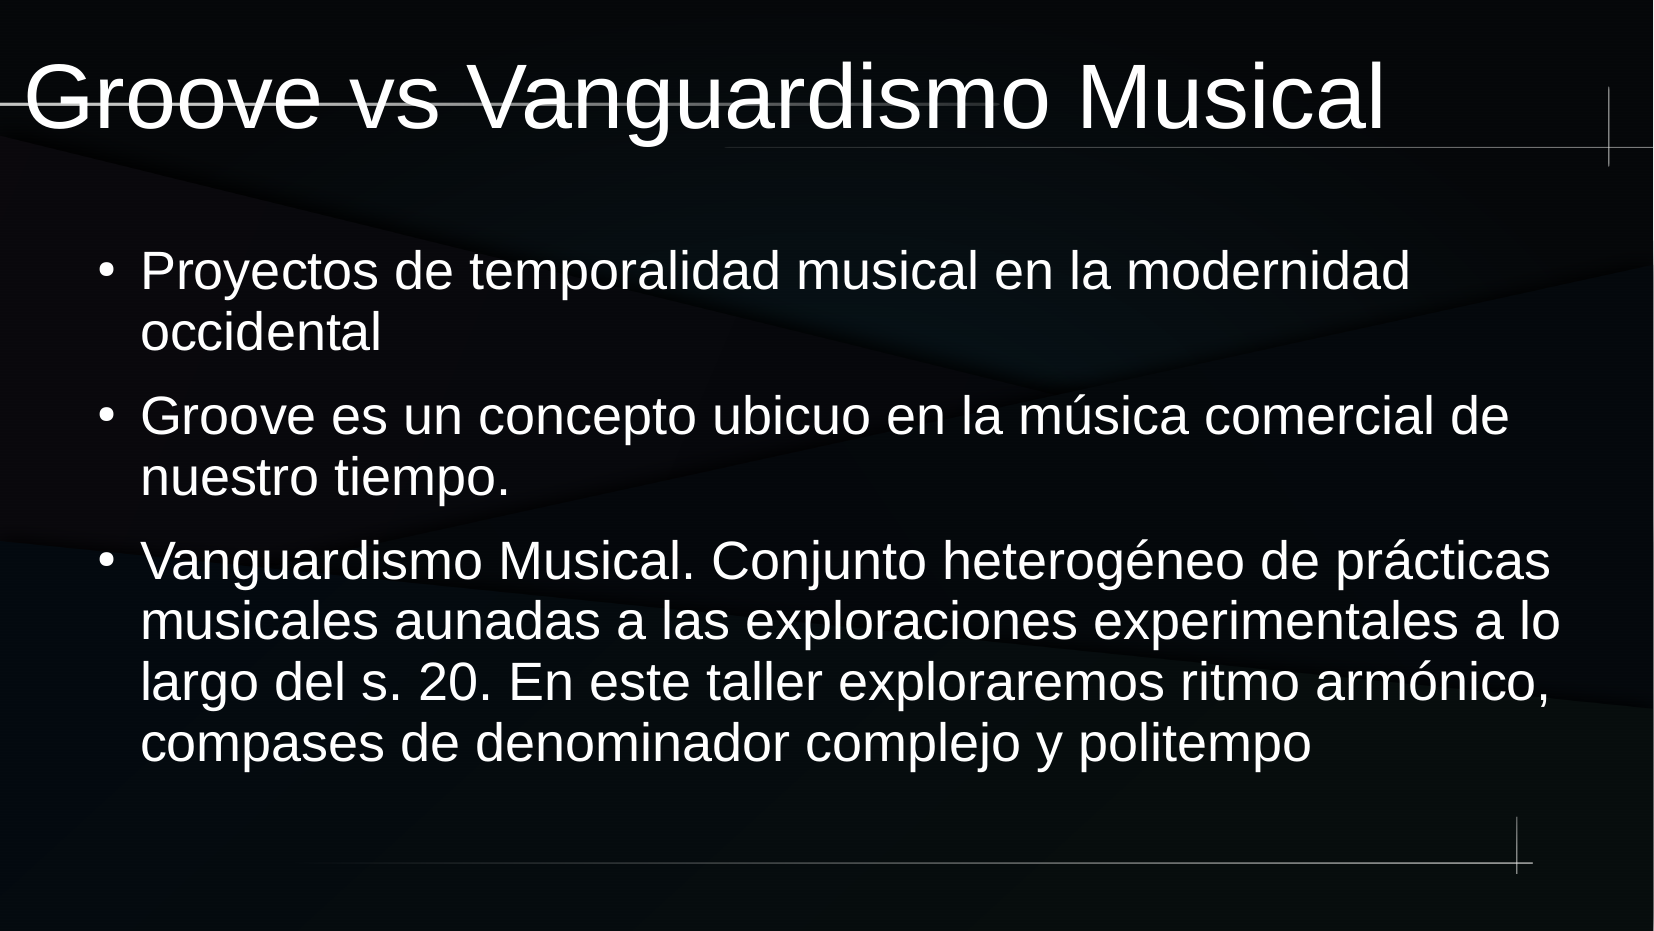

# Groove vs Vanguardismo Musical
Proyectos de temporalidad musical en la modernidad occidental
Groove es un concepto ubicuo en la música comercial de nuestro tiempo.
Vanguardismo Musical. Conjunto heterogéneo de prácticas musicales aunadas a las exploraciones experimentales a lo largo del s. 20. En este taller exploraremos ritmo armónico, compases de denominador complejo y politempo